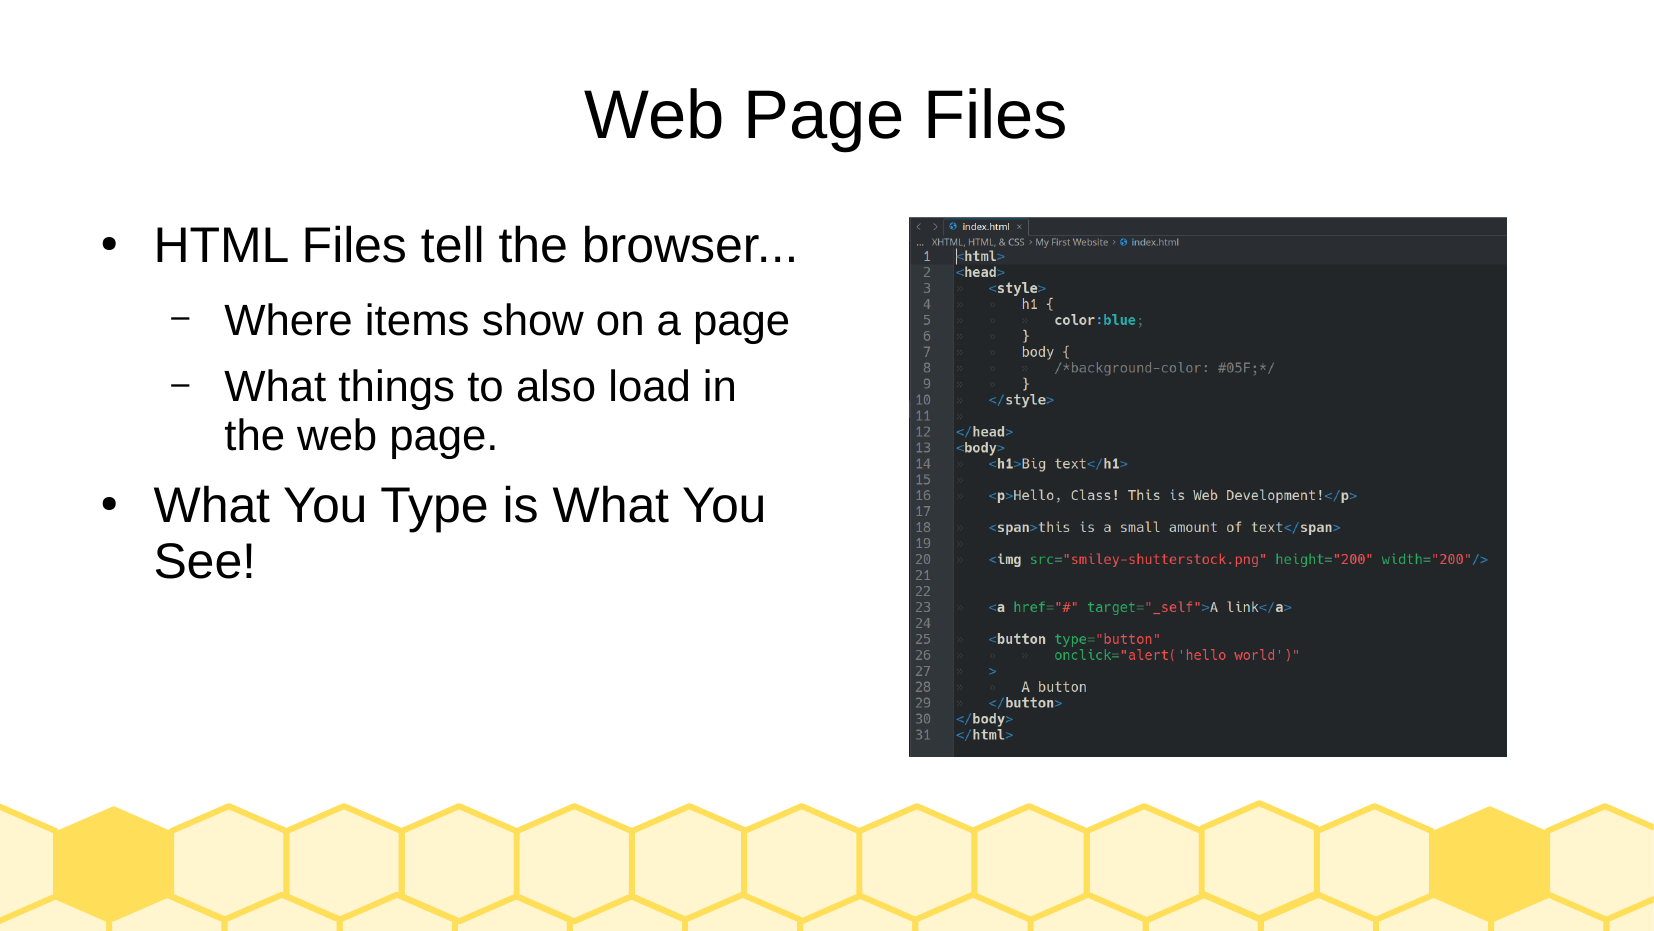

# Web Page Files
HTML Files tell the browser...
Where items show on a page
What things to also load in the web page.
What You Type is What You See!